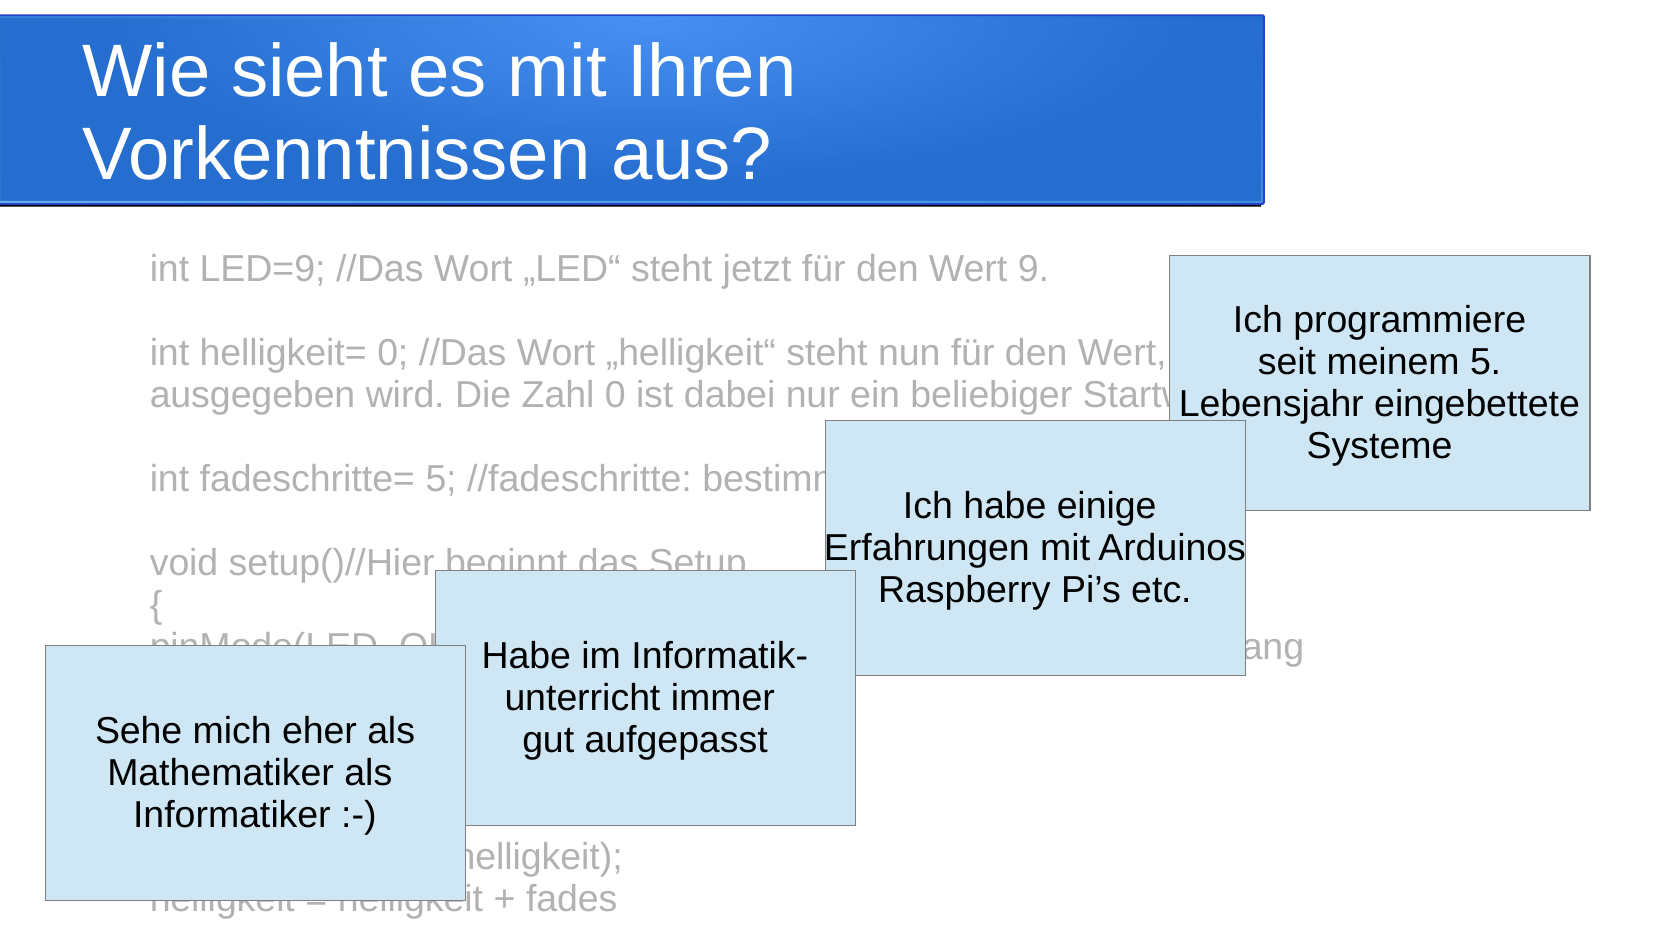

# Wie sieht es mit Ihren Vorkenntnissen aus?
int LED=9; //Das Wort „LED“ steht jetzt für den Wert 9.
int helligkeit= 0; //Das Wort „helligkeit“ steht nun für den Wert, der bei der PWM ausgegeben wird. Die Zahl 0 ist dabei nur ein beliebiger Startwert.
int fadeschritte= 5; //fadeschritte: bestimmt die Geschwindigkeit des „fadens“.
void setup()//Hier beginnt das Setup.
{
pinMode(LED, OUTPUT);//Der Pin mit der LED (Pin9) ist ein Ausgang
}
void loop()
{
analogWrite(LED, helligkeit);
helligkeit = helligkeit + fades
Ich programmiere
seit meinem 5.
 Lebensjahr eingebettete
Systeme
Ich programmiere
seit meinem 5.
 Lebensjahr eingebettete
Systeme
Ich habe einige
Erfahrungen mit Arduinos
Raspberry Pi’s etc.
Habe im Informatik-
unterricht immer
gut aufgepasst
Habe im Informatik-
unterricht immer
gut aufgepasst
Sehe mich eher als
Mathematiker als
Informatiker :-)